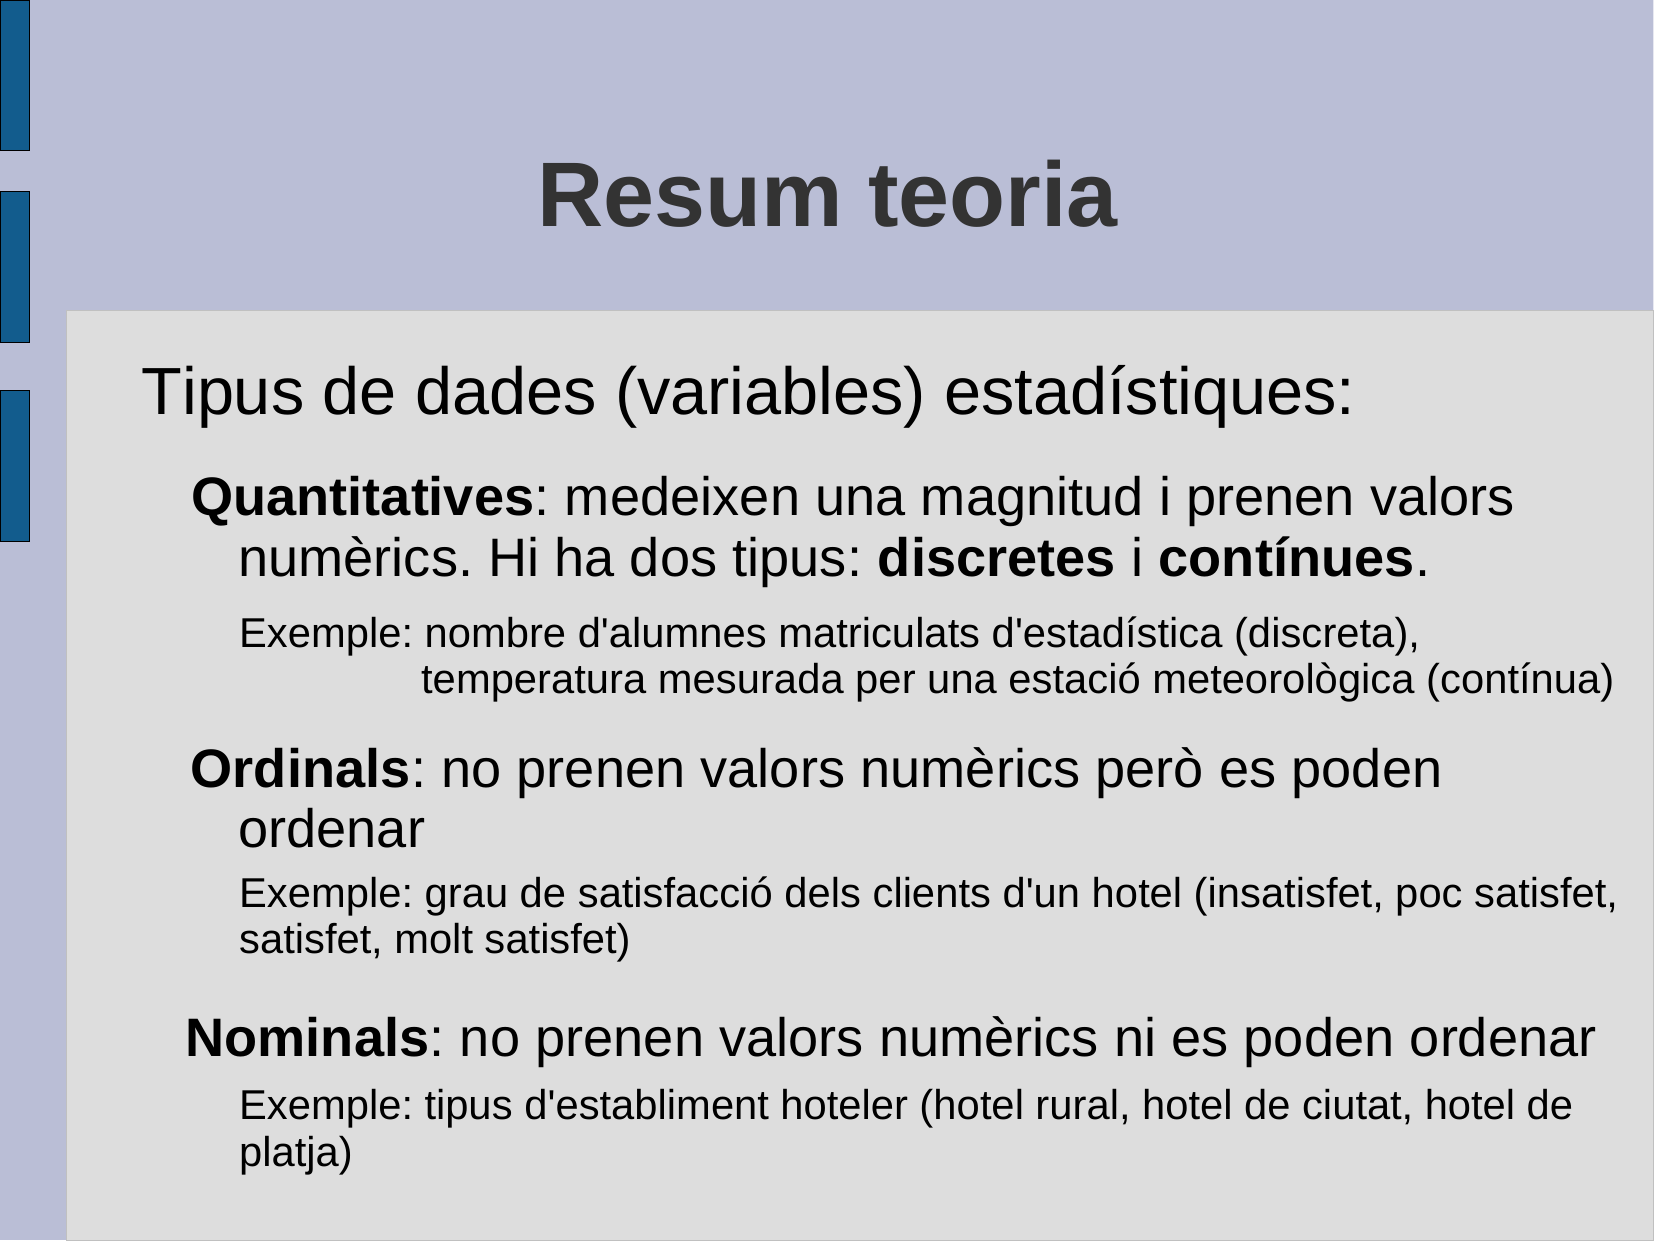

# Resum teoria
Tipus de dades (variables) estadístiques:
Quantitatives: medeixen una magnitud i prenen valors numèrics. Hi ha dos tipus: discretes i contínues.
Exemple: nombre d'alumnes matriculats d'estadística (discreta),
		 temperatura mesurada per una estació meteorològica (contínua)
Ordinals: no prenen valors numèrics però es poden ordenar
Exemple: grau de satisfacció dels clients d'un hotel (insatisfet, poc satisfet, satisfet, molt satisfet)
Nominals: no prenen valors numèrics ni es poden ordenar
Exemple: tipus d'establiment hoteler (hotel rural, hotel de ciutat, hotel de platja)